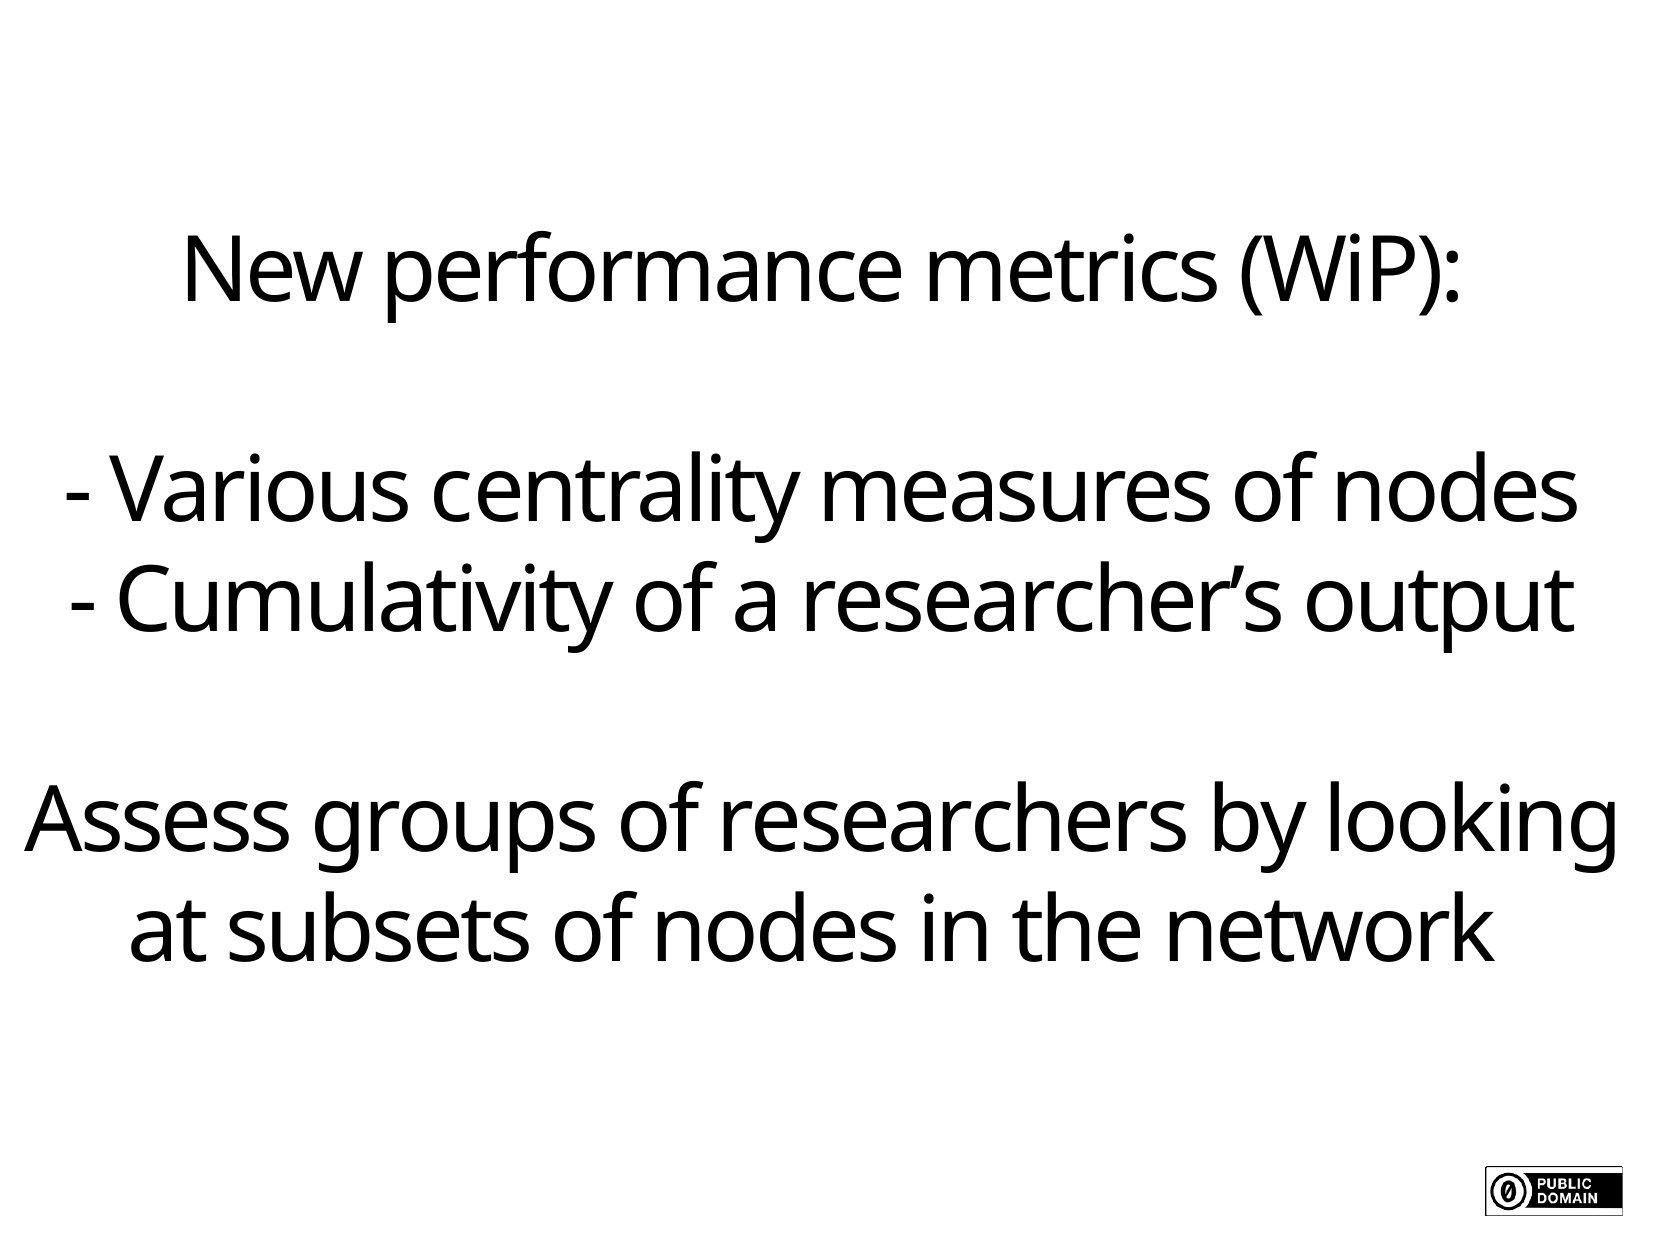

New performance metrics (WiP):
- Various centrality measures of nodes
- Cumulativity of a researcher’s output
Assess groups of researchers by looking at subsets of nodes in the network